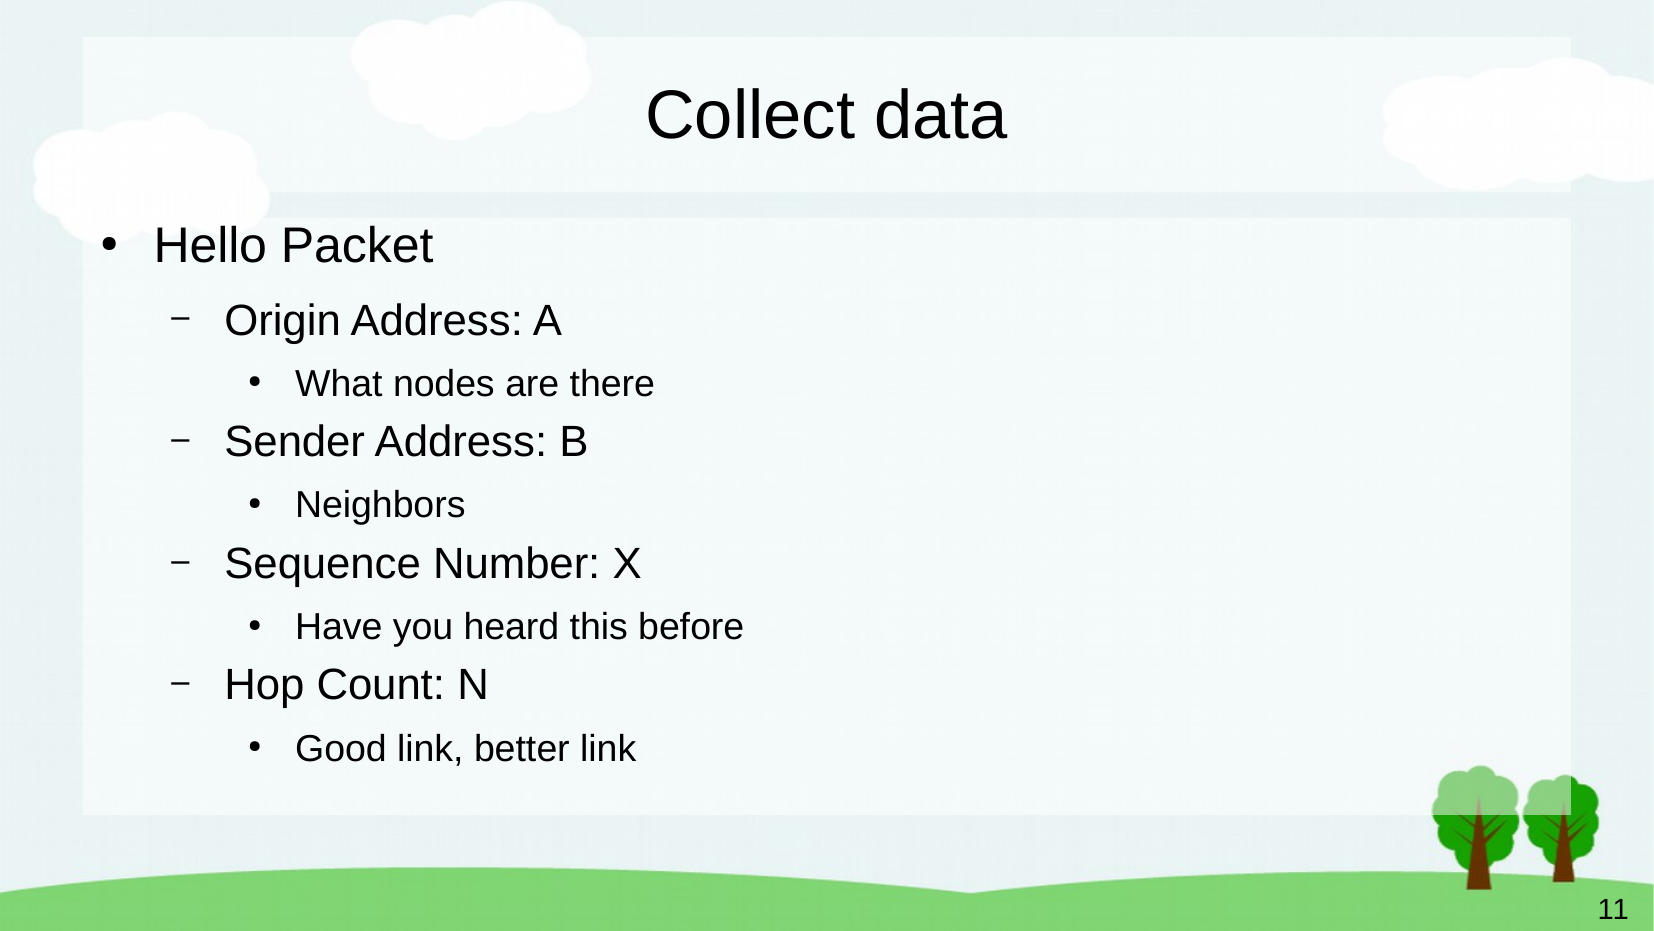

# Collect data
Hello Packet
Origin Address: A
What nodes are there
Sender Address: B
Neighbors
Sequence Number: X
Have you heard this before
Hop Count: N
Good link, better link
11